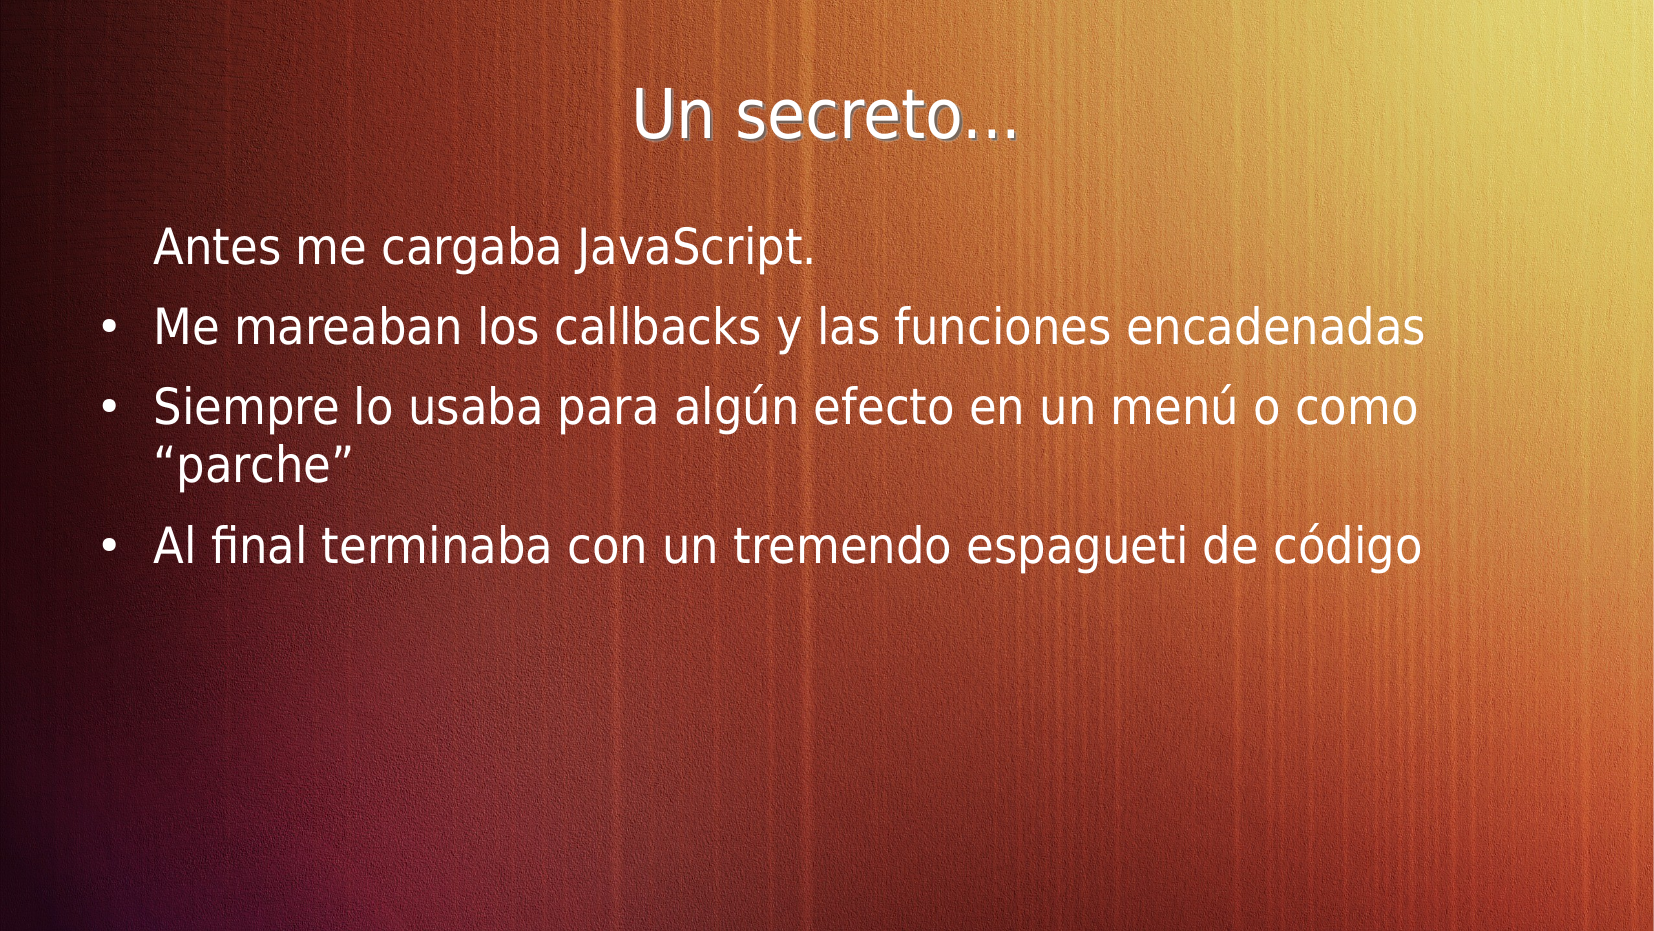

# Un secreto...
Antes me cargaba JavaScript.
Me mareaban los callbacks y las funciones encadenadas
Siempre lo usaba para algún efecto en un menú o como “parche”
Al final terminaba con un tremendo espagueti de código